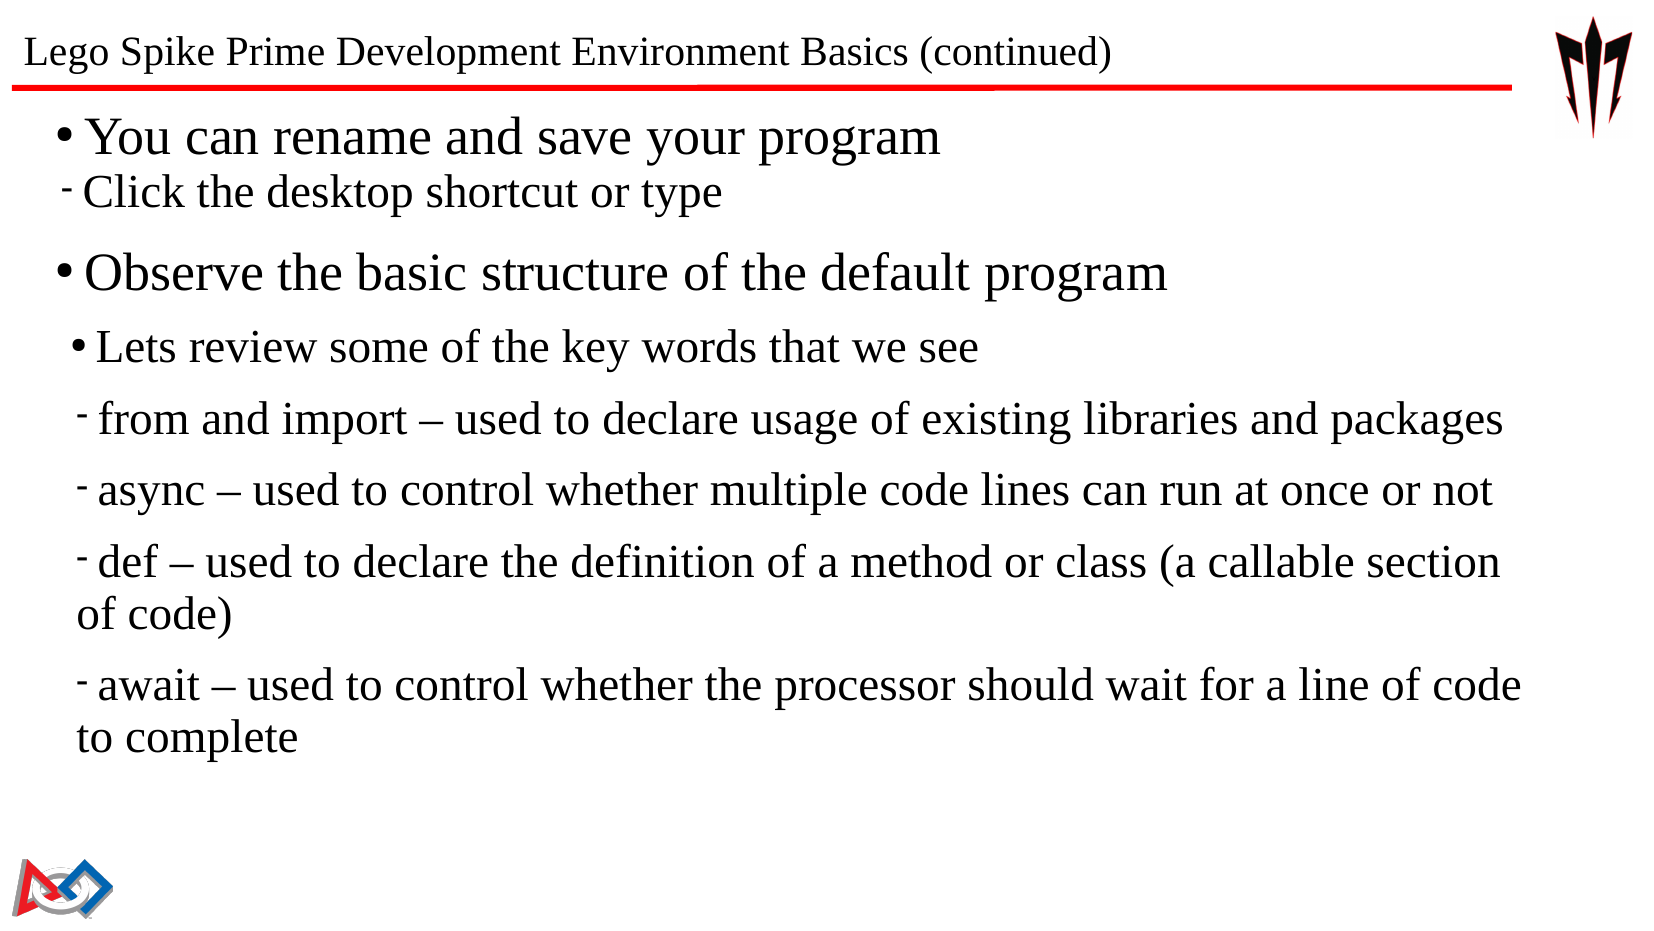

# Lego Spike Prime Development Environment Basics (continued)
 You can rename and save your program
 Click the desktop shortcut or type
 Observe the basic structure of the default program
 Lets review some of the key words that we see
 from and import – used to declare usage of existing libraries and packages
 async – used to control whether multiple code lines can run at once or not
 def – used to declare the definition of a method or class (a callable section of code)
 await – used to control whether the processor should wait for a line of code to complete